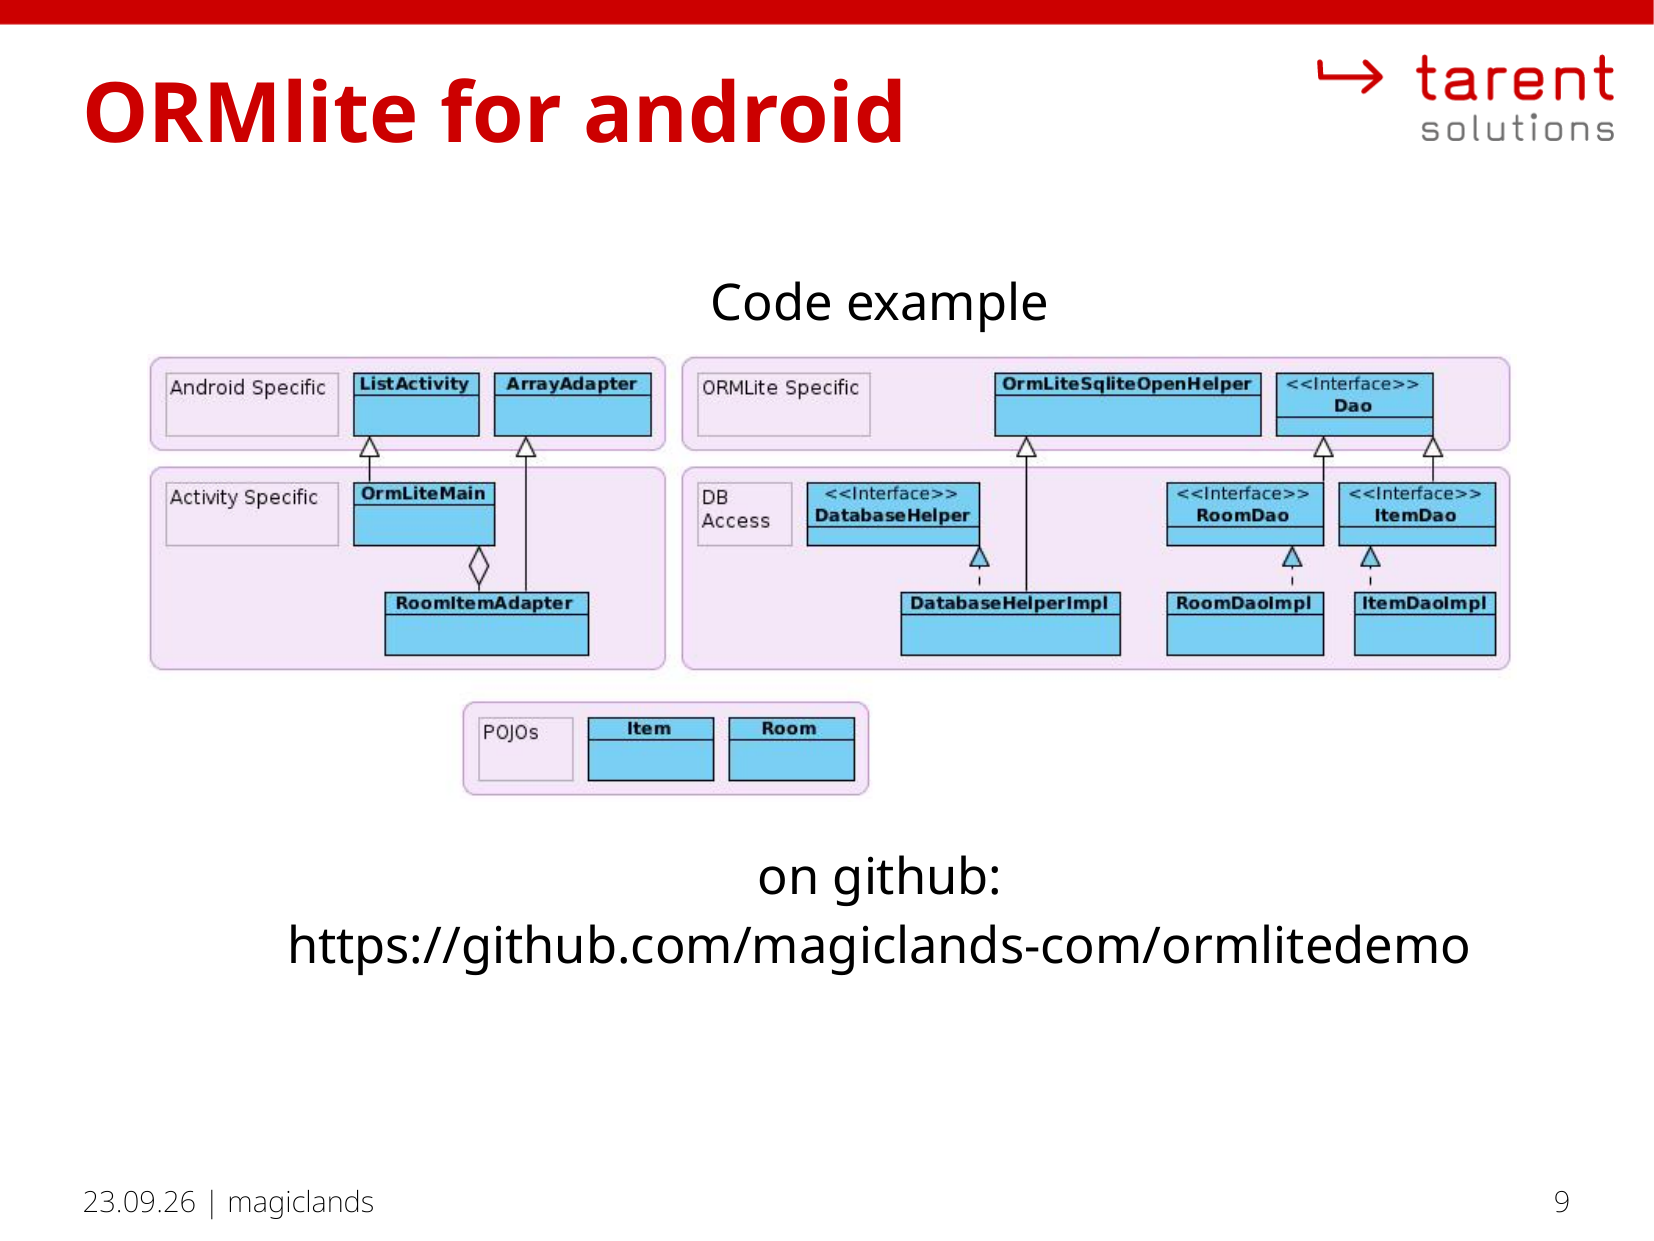

# ORMlite for android
Code example
on github:
https://github.com/magiclands-com/ormlitedemo
9